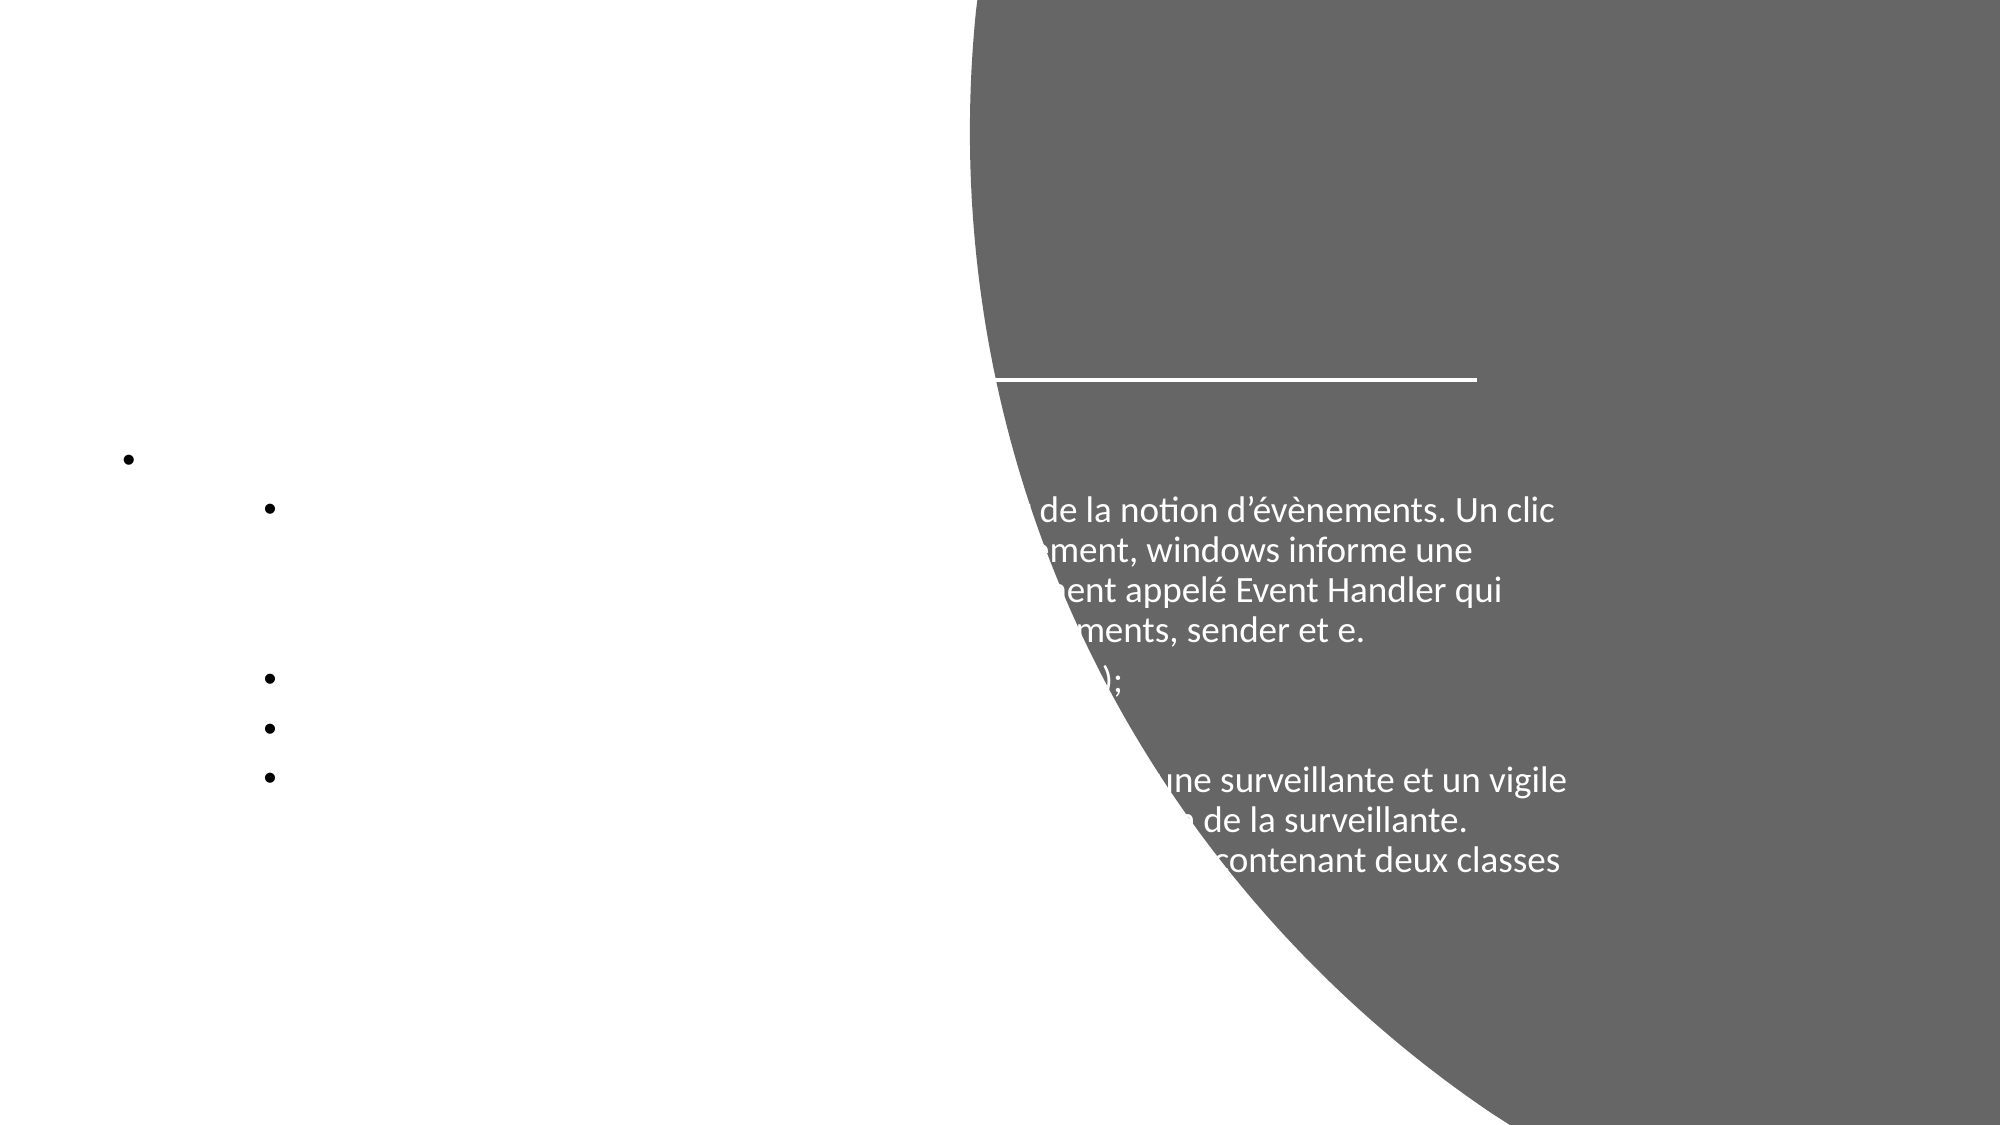

# L’orienté Objet
Les évènements
Le fonctionnement de windows est conçu autour de la notion d’évènements. Un clic souris est un évènement. En recevant cet évènement, windows informe une fonction du programme destinataire de l’évènement appelé Event Handler qui possède une signature précise en recevant 2 arguments, sender et e.
Button.click += new System.EventHandler(ButtonClick);
Private void ButtobClick(object sender, EventArgs e) { }
Imaginons une salle d’examen. Elle comporte des places, une surveillante et un vigile chargé de mettre les tricheurs à la porte sur dénonciation de la surveillante. L’exemple du programme suivant simule cette situation en contenant deux classes qui décrivent le comportement de la surveillante et du vigile.